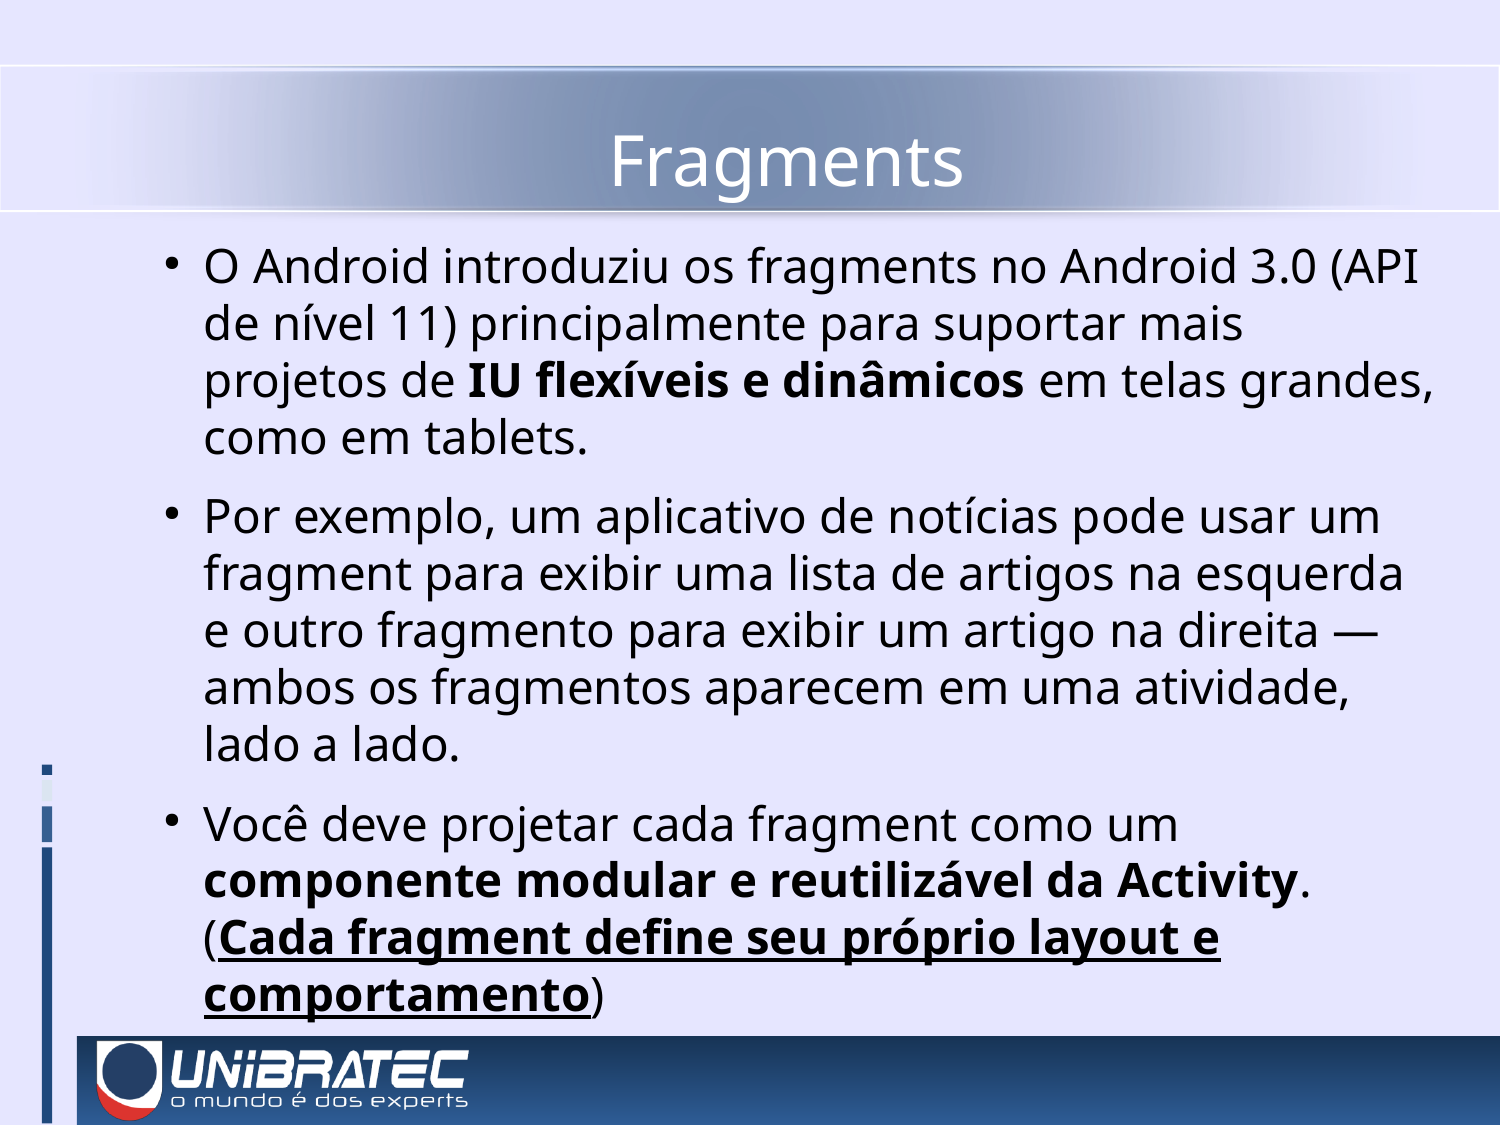

# Fragments
O Android introduziu os fragments no Android 3.0 (API de nível 11) principalmente para suportar mais projetos de IU flexíveis e dinâmicos em telas grandes, como em tablets.
Por exemplo, um aplicativo de notícias pode usar um fragment para exibir uma lista de artigos na esquerda e outro fragmento para exibir um artigo na direita — ambos os fragmentos aparecem em uma atividade, lado a lado.
Você deve projetar cada fragment como um componente modular e reutilizável da Activity. (Cada fragment define seu próprio layout e comportamento)